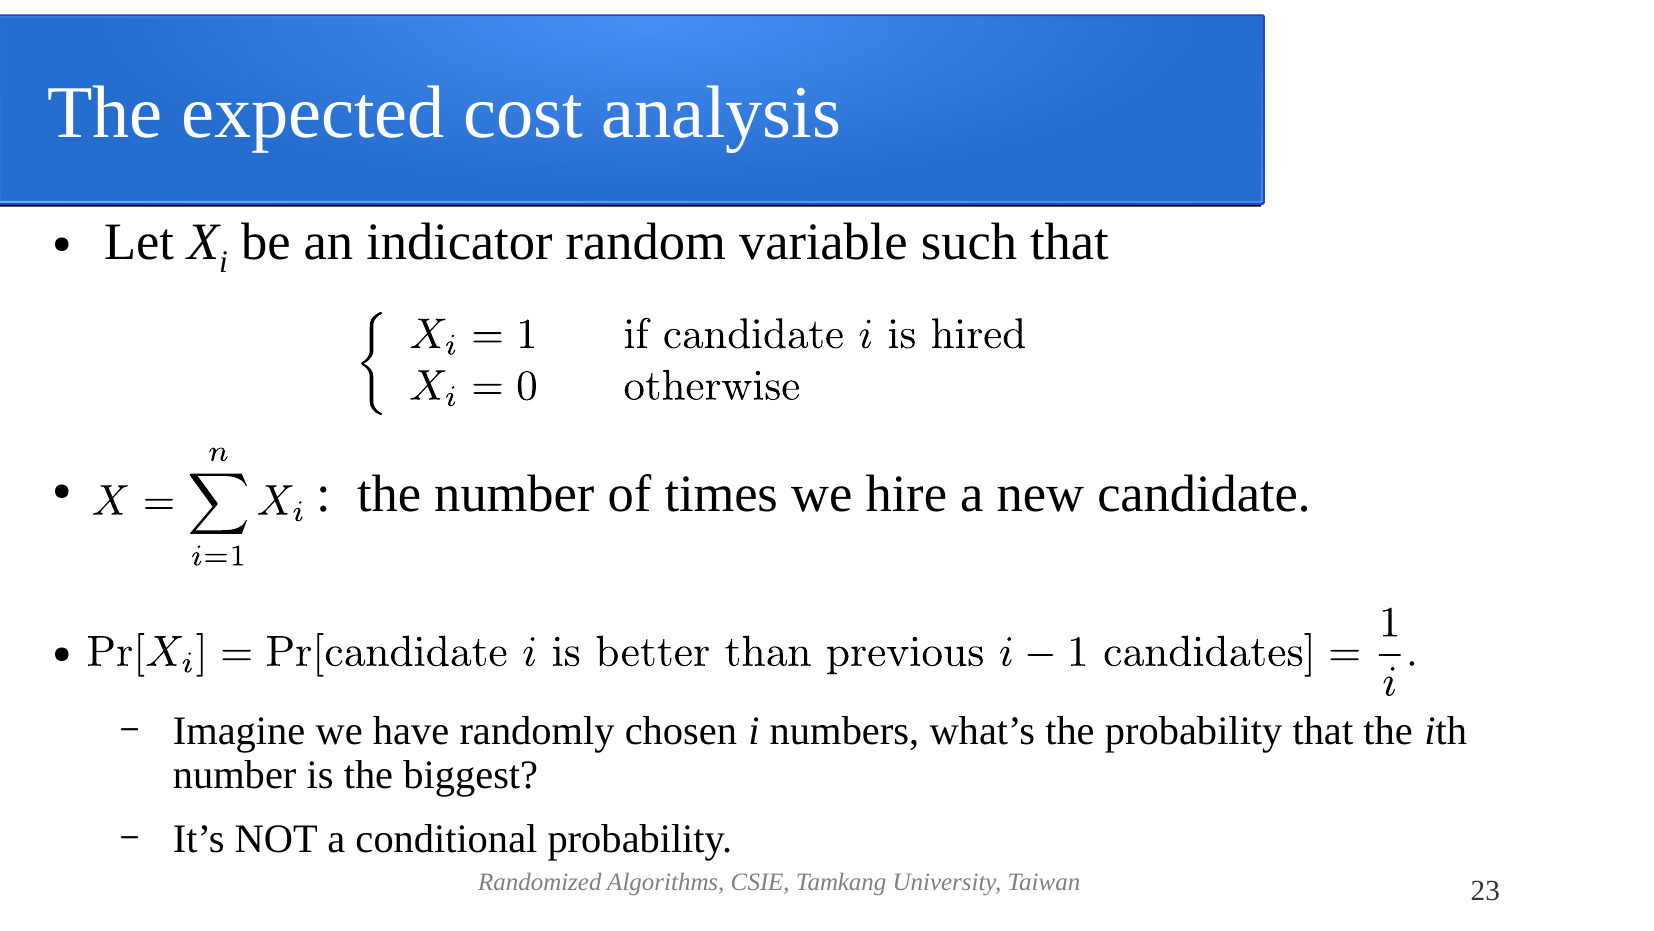

# The expected cost analysis
Let Xi be an indicator random variable such that
 : the number of times we hire a new candidate.
Imagine we have randomly chosen i numbers, what’s the probability that the ith number is the biggest?
It’s NOT a conditional probability.
Randomized Algorithms, CSIE, Tamkang University, Taiwan
23